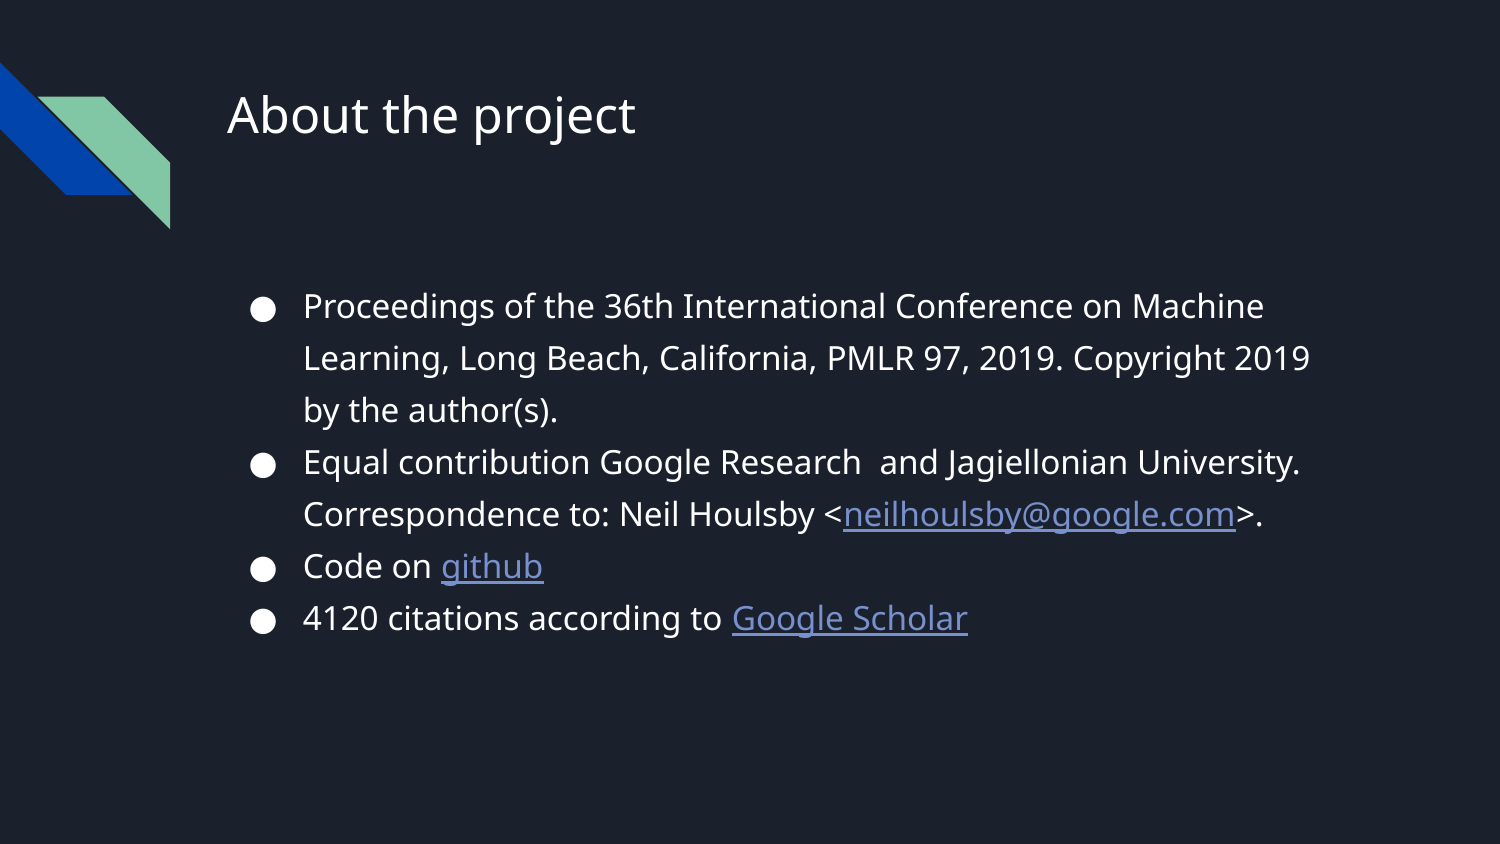

# About the project
Proceedings of the 36th International Conference on Machine Learning, Long Beach, California, PMLR 97, 2019. Copyright 2019 by the author(s).
Equal contribution Google Research and Jagiellonian University. Correspondence to: Neil Houlsby <neilhoulsby@google.com>.
Code on github
4120 citations according to Google Scholar